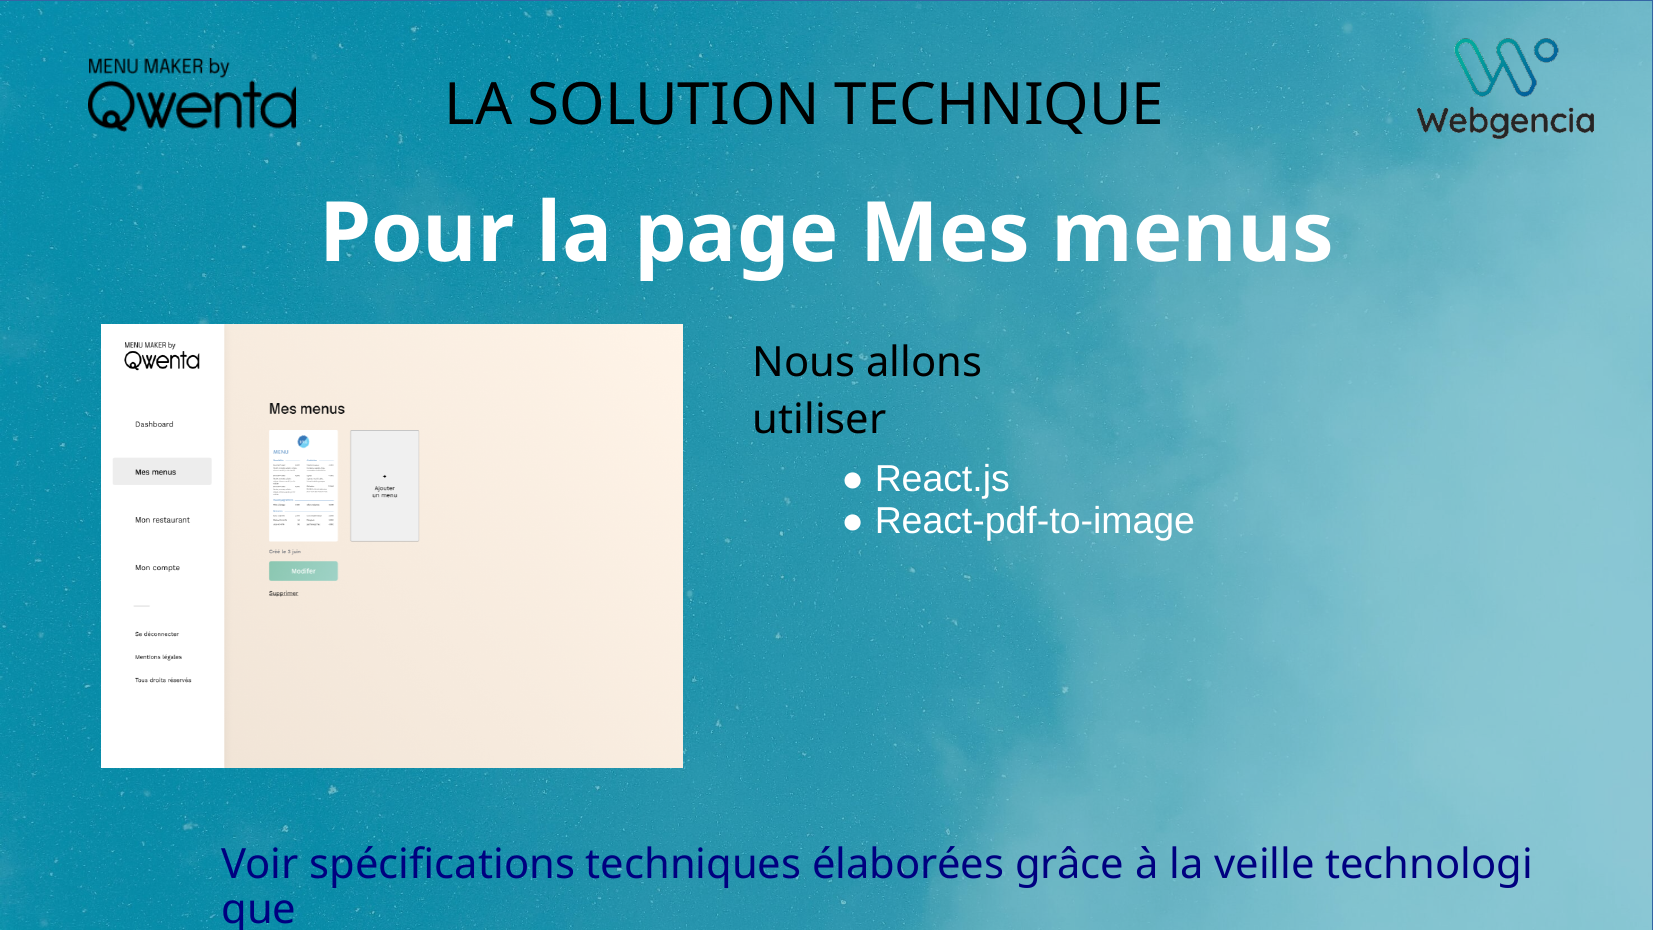

LA SOLUTION TECHNIQUE
# Pour la page Mes menus
Nous allons utiliser
● React.js
● React-pdf-to-image
Voir spécifications techniques élaborées grâce à la veille technologique